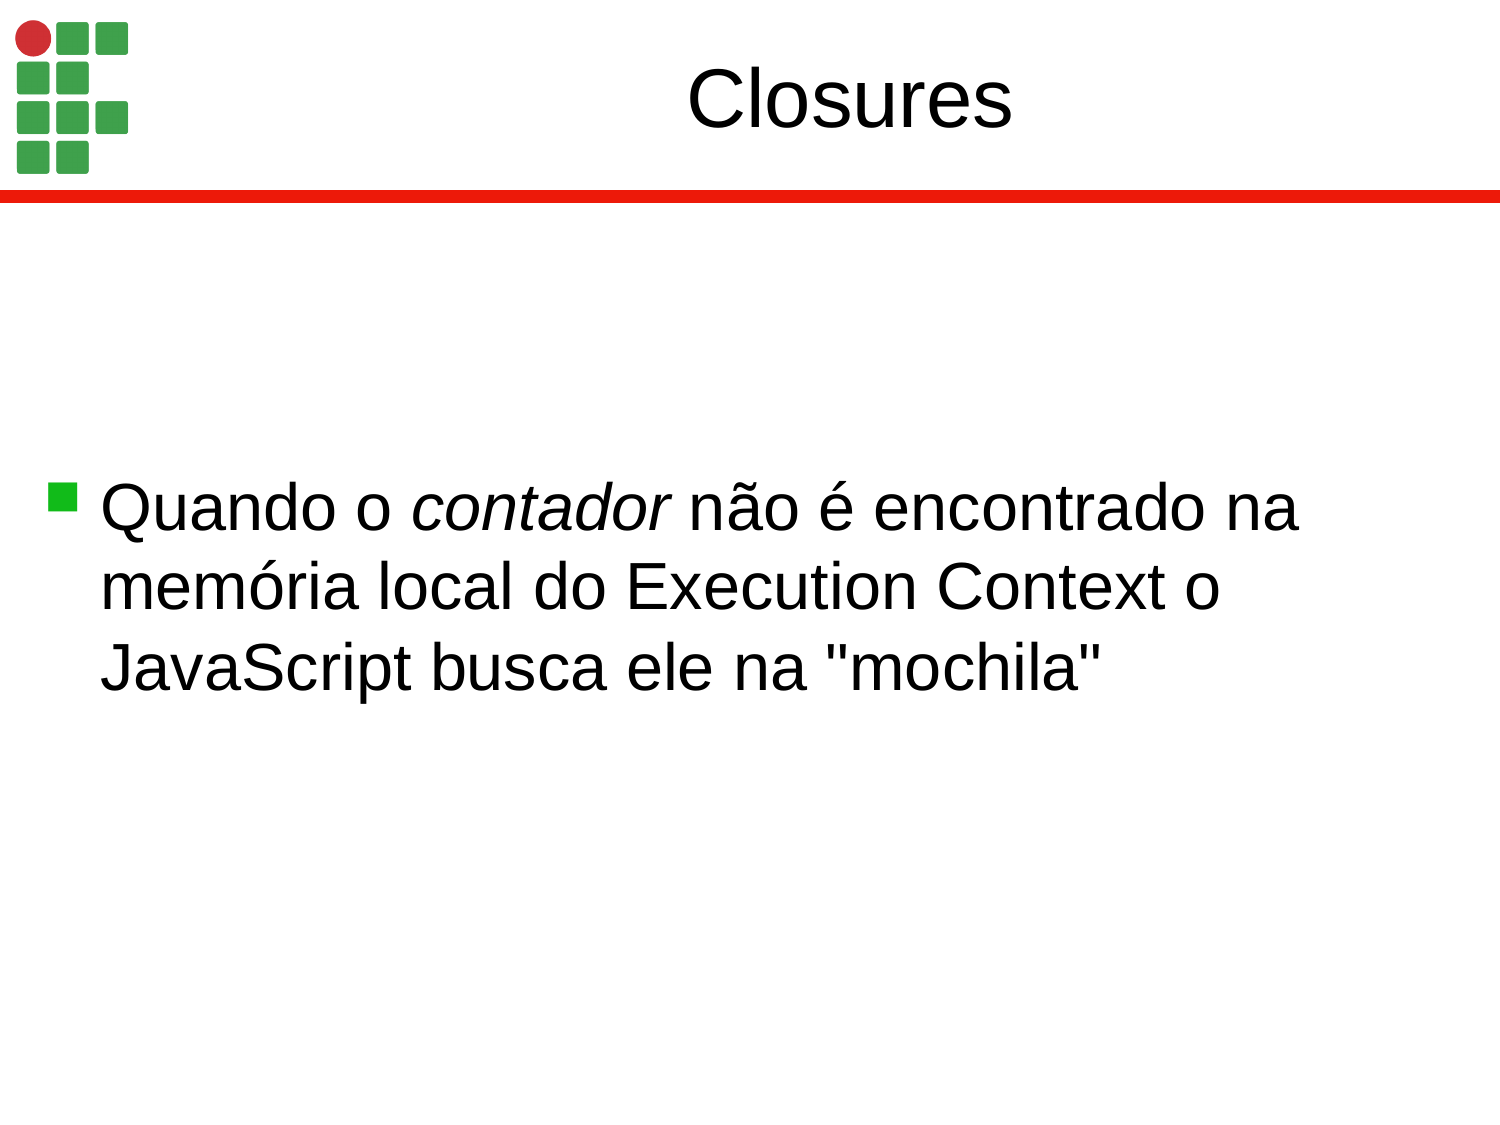

# Closures
Quando o contador não é encontrado na memória local do Execution Context o JavaScript busca ele na "mochila"